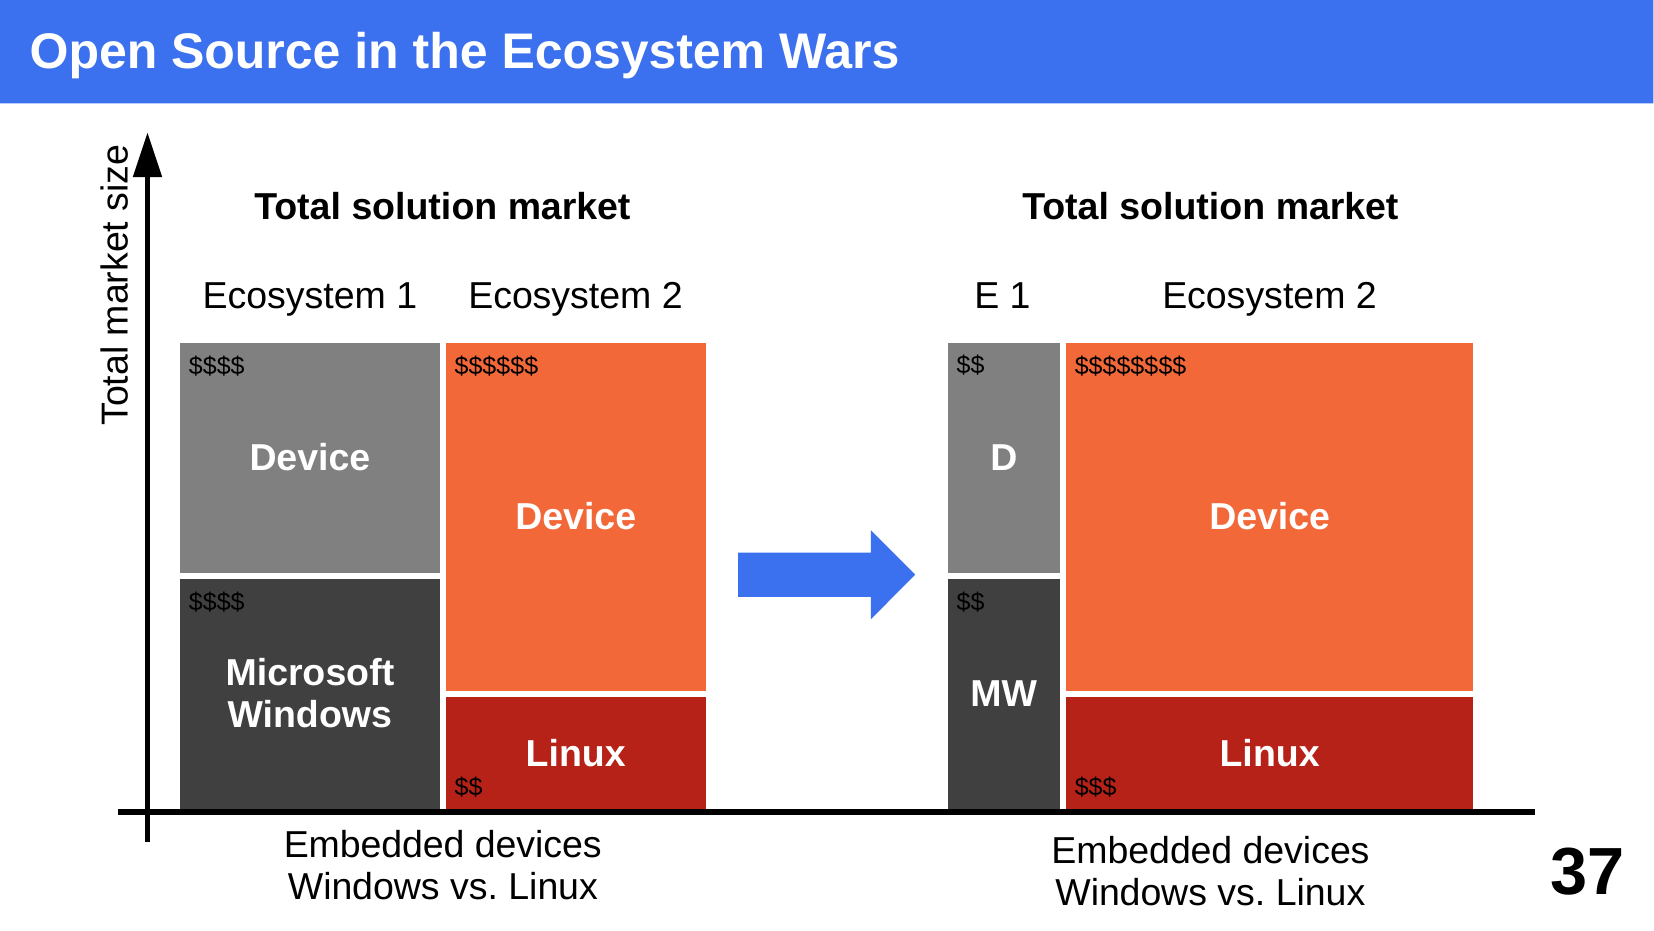

# Open Source in the Ecosystem Wars
Total solution market
Total solution market
Ecosystem 1
Ecosystem 2
E 1
Ecosystem 2
Device
$$$$
Device
$$$$$$
D
$$
Device
$$$$$$$$
Total market size
Microsoft
Windows
$$$$
MW
$$
Linux
$$
Linux
$$$
Embedded devices
Windows vs. Linux
Embedded devices
Windows vs. Linux
Free / Libre and Open Source Software
37
© 2019 Dirk Riehle - Some Rights Reserved
Not drawn to scale